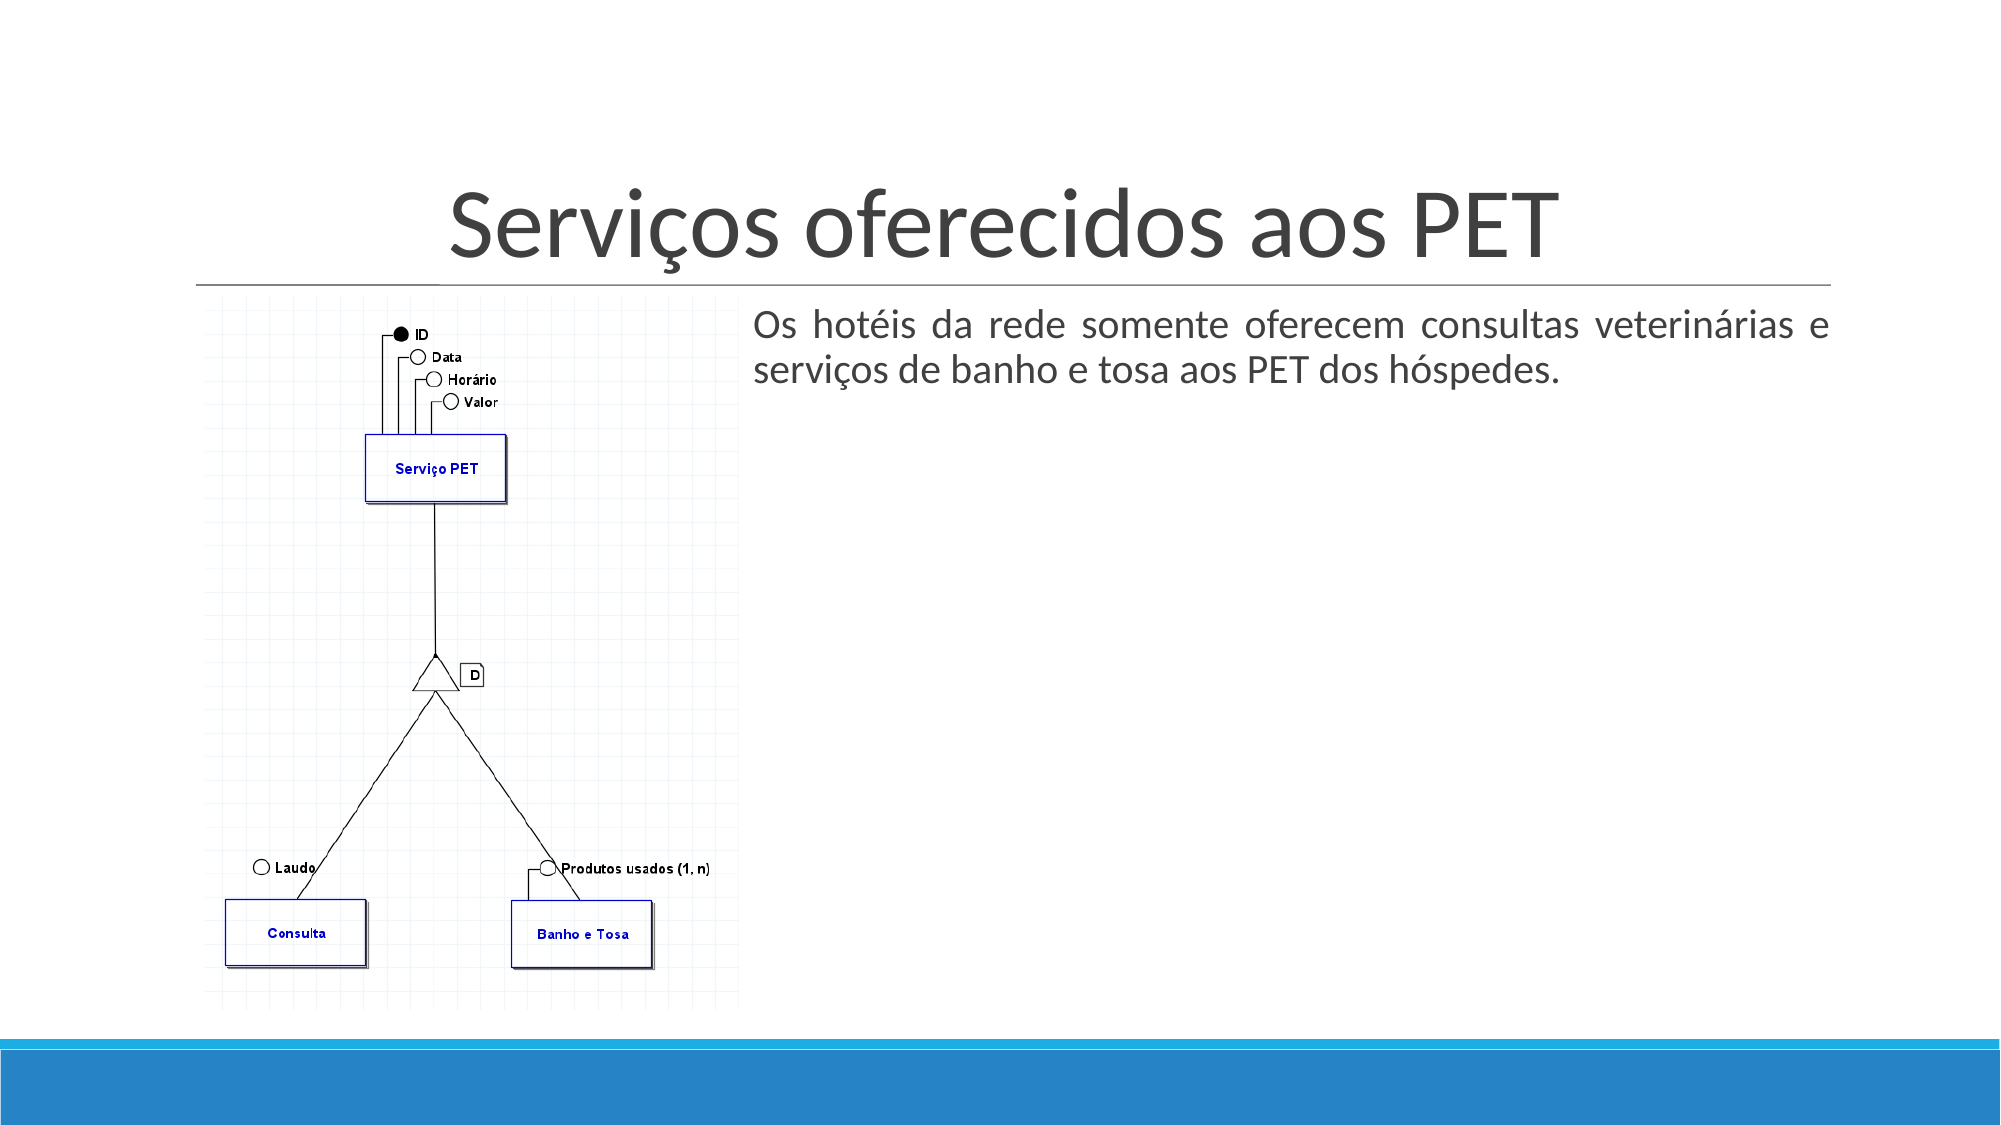

Serviços oferecidos aos PET
Os hotéis da rede somente oferecem consultas veterinárias e serviços de banho e tosa aos PET dos hóspedes.